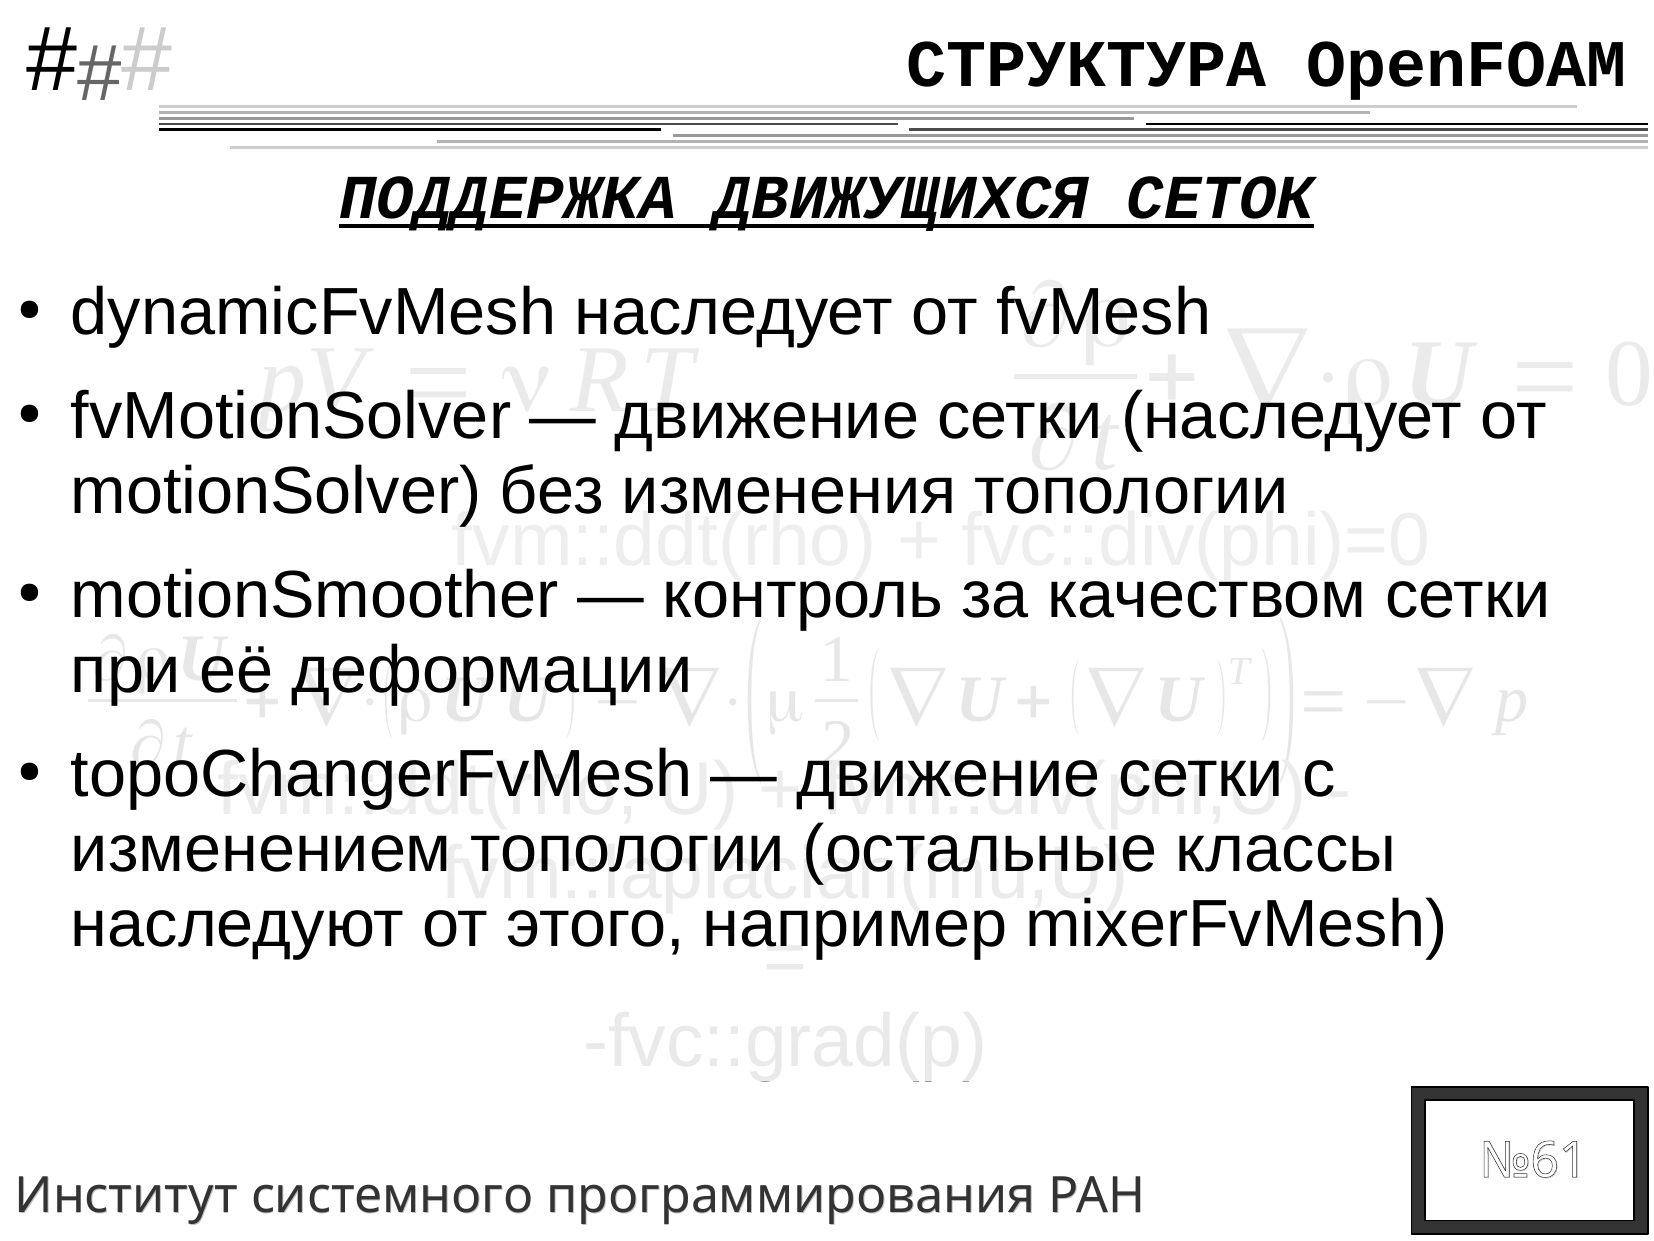

# ПОДДЕРЖКА ДВИЖУЩИХСЯ СЕТОК
dynamicFvMesh наследует от fvMesh
fvMotionSolver — движение сетки (наследует от motionSolver) без изменения топологии
motionSmoother — контроль за качеством сетки при её деформации
topoChangerFvMesh — движение сетки с изменением топологии (остальные классы наследуют от этого, например mixerFvMesh)